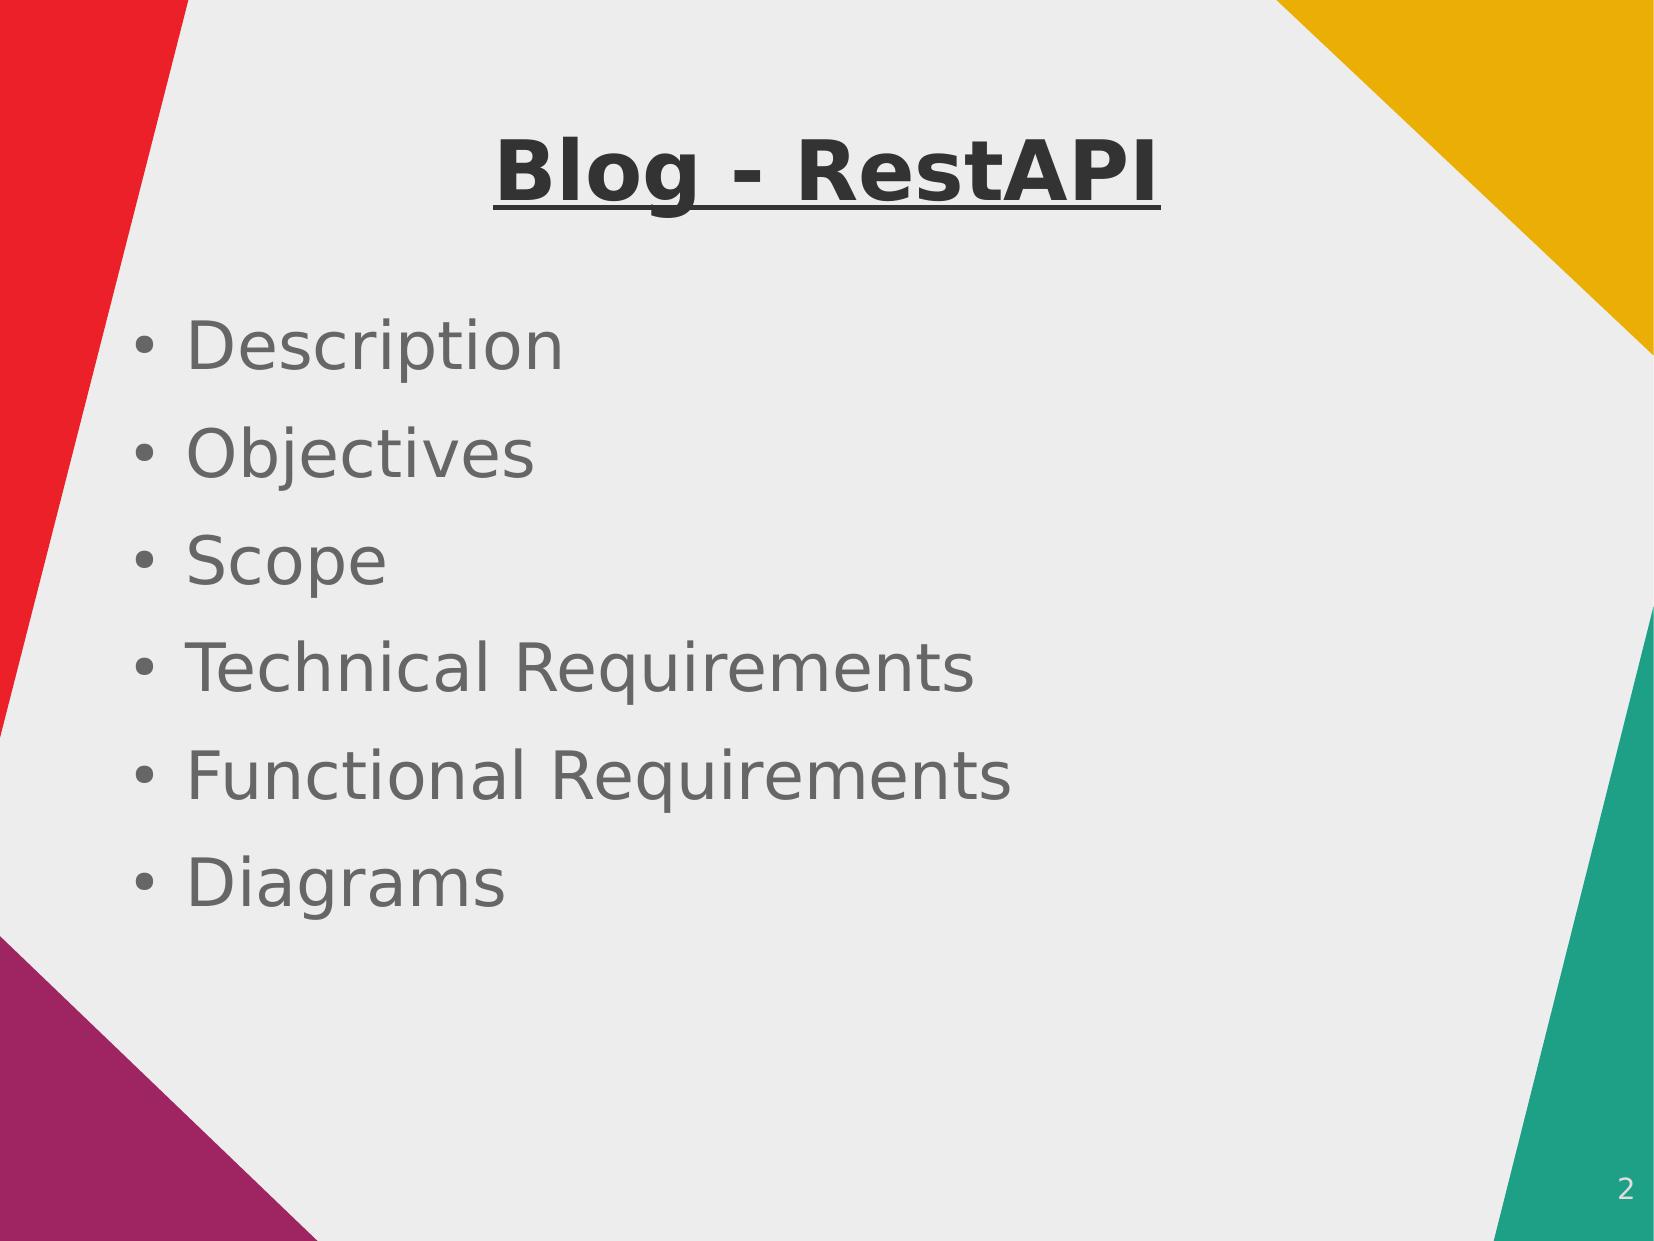

# Blog - RestAPI
Description
Objectives
Scope
Technical Requirements
Functional Requirements
Diagrams
2